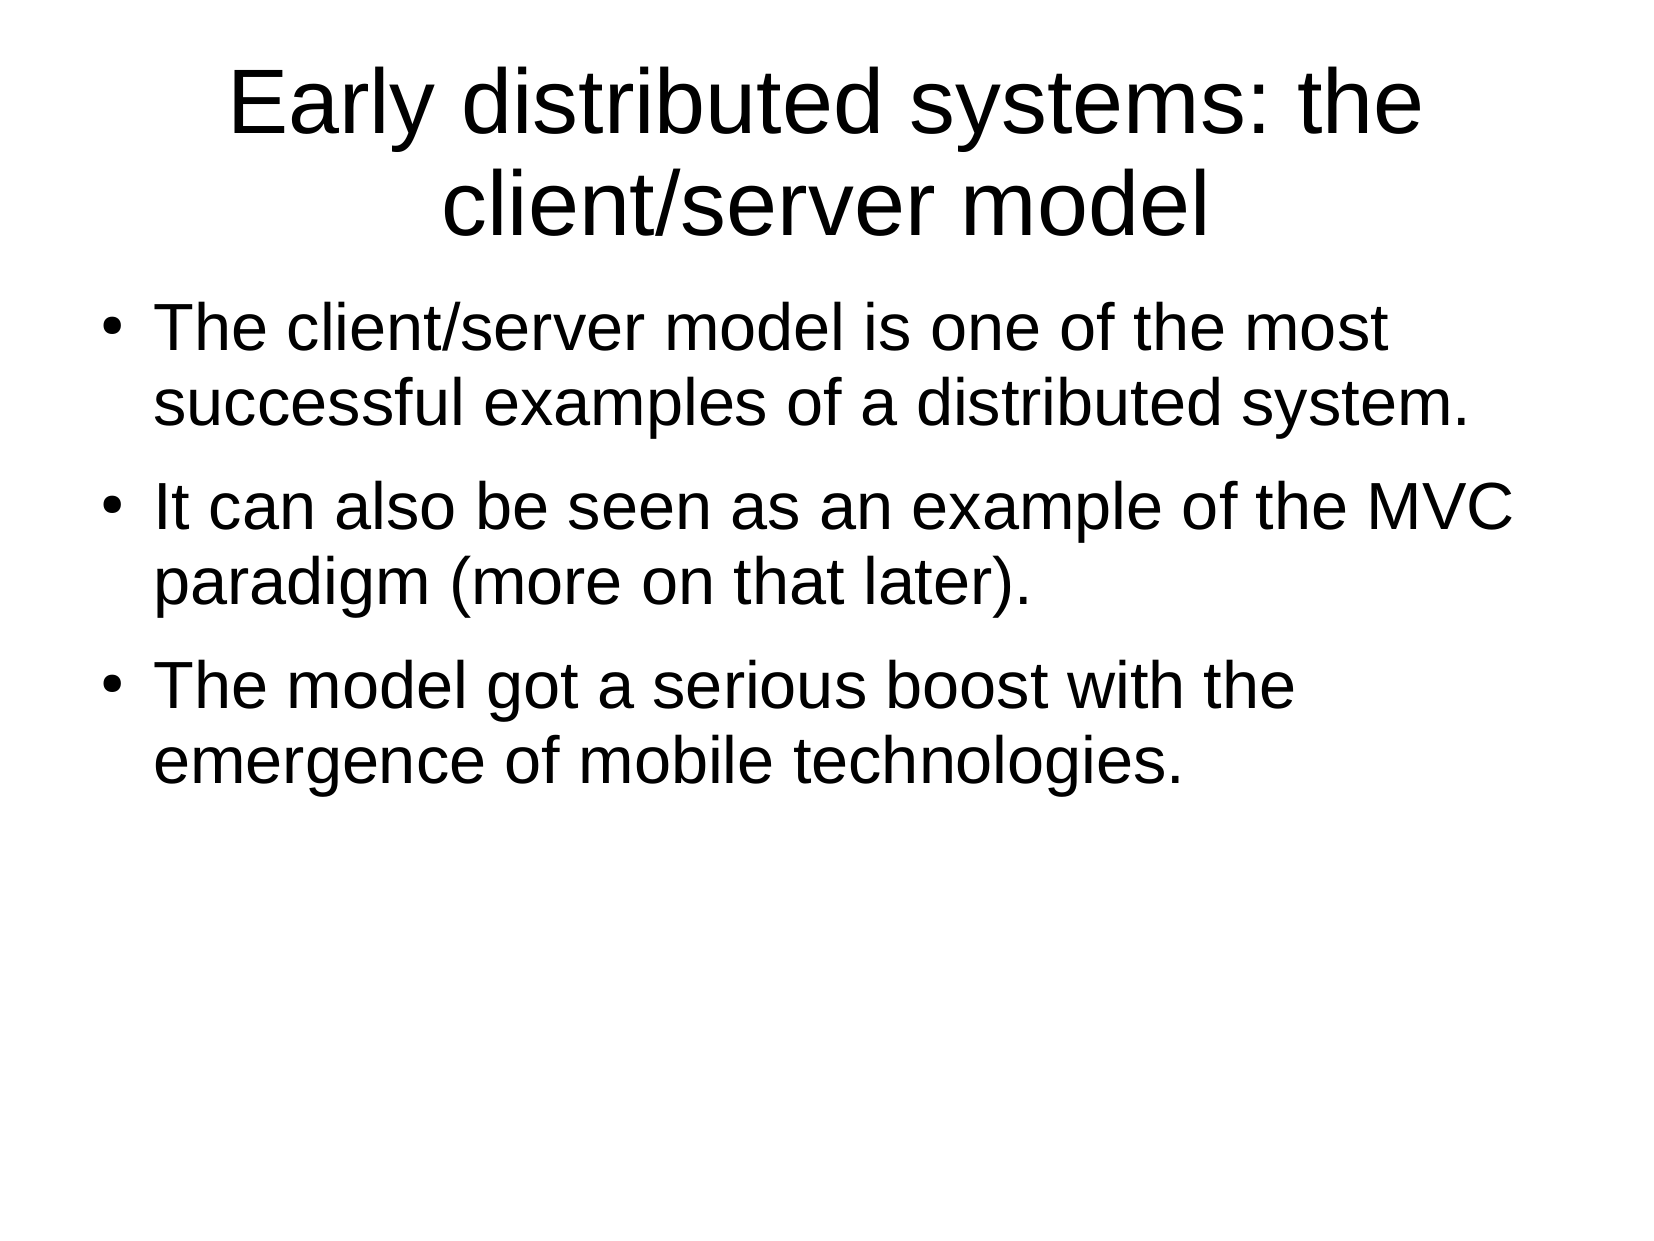

# Early distributed systems: the client/server model
The client/server model is one of the most successful examples of a distributed system.
It can also be seen as an example of the MVC paradigm (more on that later).
The model got a serious boost with the emergence of mobile technologies.